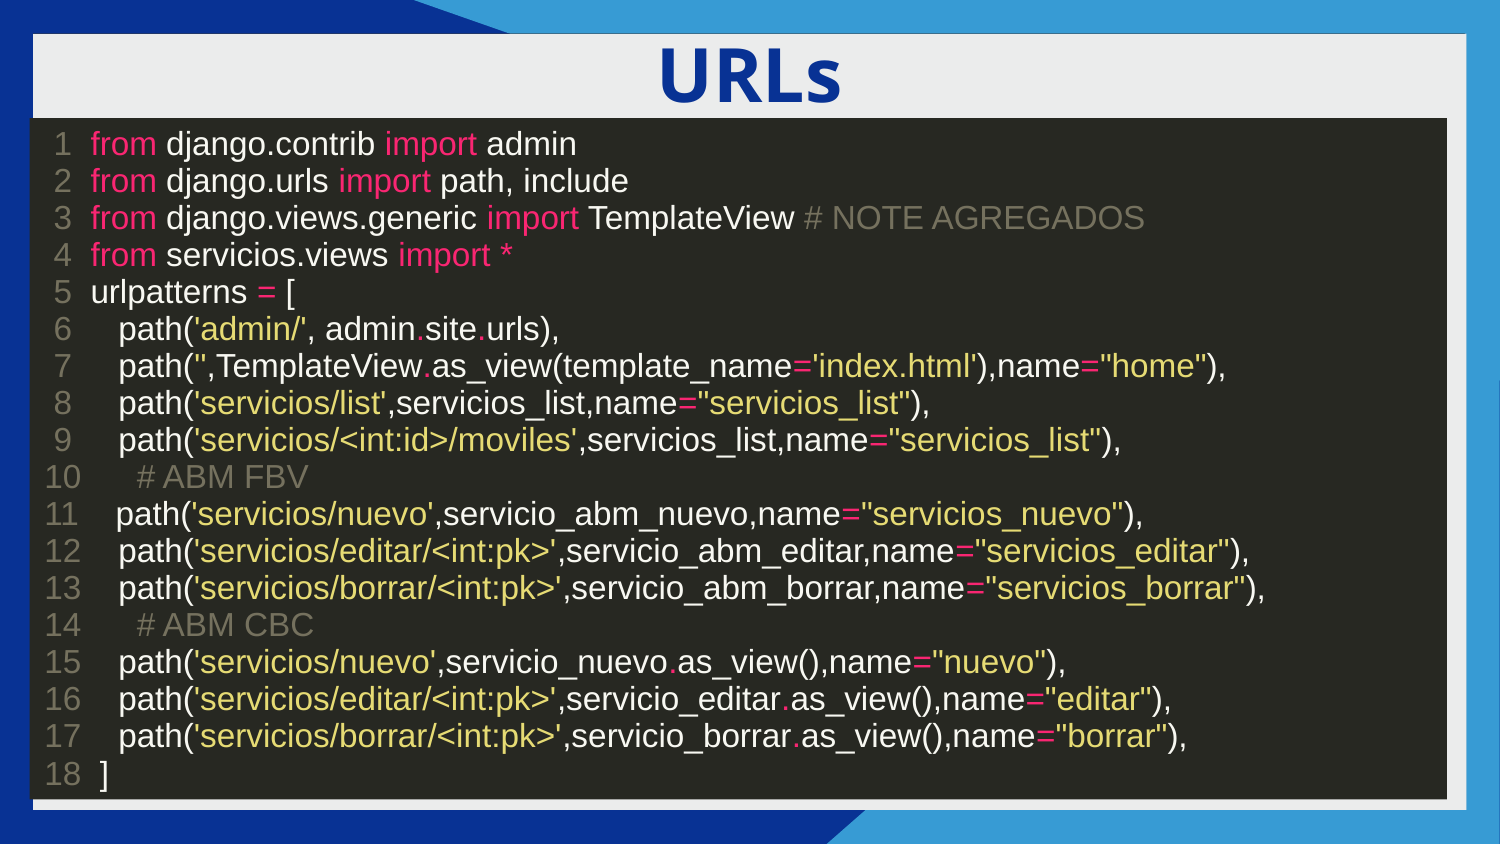

# URLs
 1 from django.contrib import admin
 2 from django.urls import path, include
 3 from django.views.generic import TemplateView # NOTE AGREGADOS
 4 from servicios.views import *
 5 urlpatterns = [
 6 path('admin/', admin.site.urls),
 7 path('',TemplateView.as_view(template_name='index.html'),name="home"),
 8 path('servicios/list',servicios_list,name="servicios_list"),
 9 path('servicios/<int:id>/moviles',servicios_list,name="servicios_list"),
10 # ABM FBV
11 path('servicios/nuevo',servicio_abm_nuevo,name="servicios_nuevo"),
12 path('servicios/editar/<int:pk>',servicio_abm_editar,name="servicios_editar"),
13 path('servicios/borrar/<int:pk>',servicio_abm_borrar,name="servicios_borrar"),
14 # ABM CBC
15 path('servicios/nuevo',servicio_nuevo.as_view(),name="nuevo"),
16 path('servicios/editar/<int:pk>',servicio_editar.as_view(),name="editar"),
17 path('servicios/borrar/<int:pk>',servicio_borrar.as_view(),name="borrar"),
18 ]